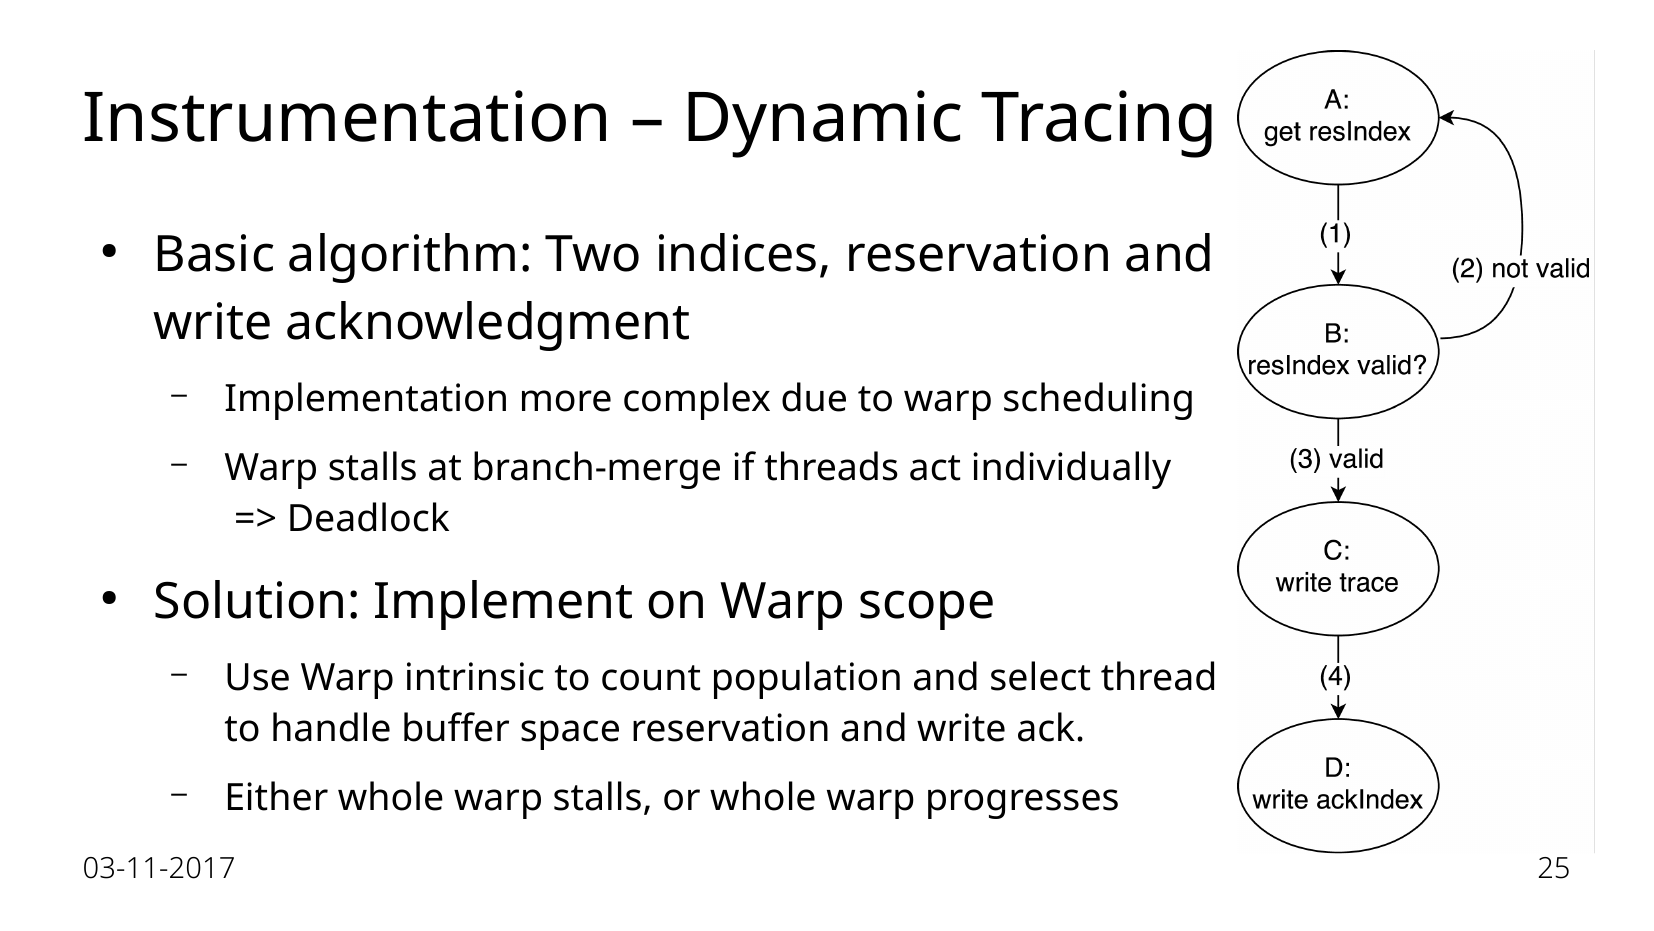

# Instrumentation – Dynamic Tracing
Basic algorithm: Two indices, reservation and write acknowledgment
Implementation more complex due to warp scheduling
Warp stalls at branch-merge if threads act individually
 => Deadlock
Solution: Implement on Warp scope
Use Warp intrinsic to count population and select thread to handle buffer space reservation and write ack.
Either whole warp stalls, or whole warp progresses
03-11-2017
25